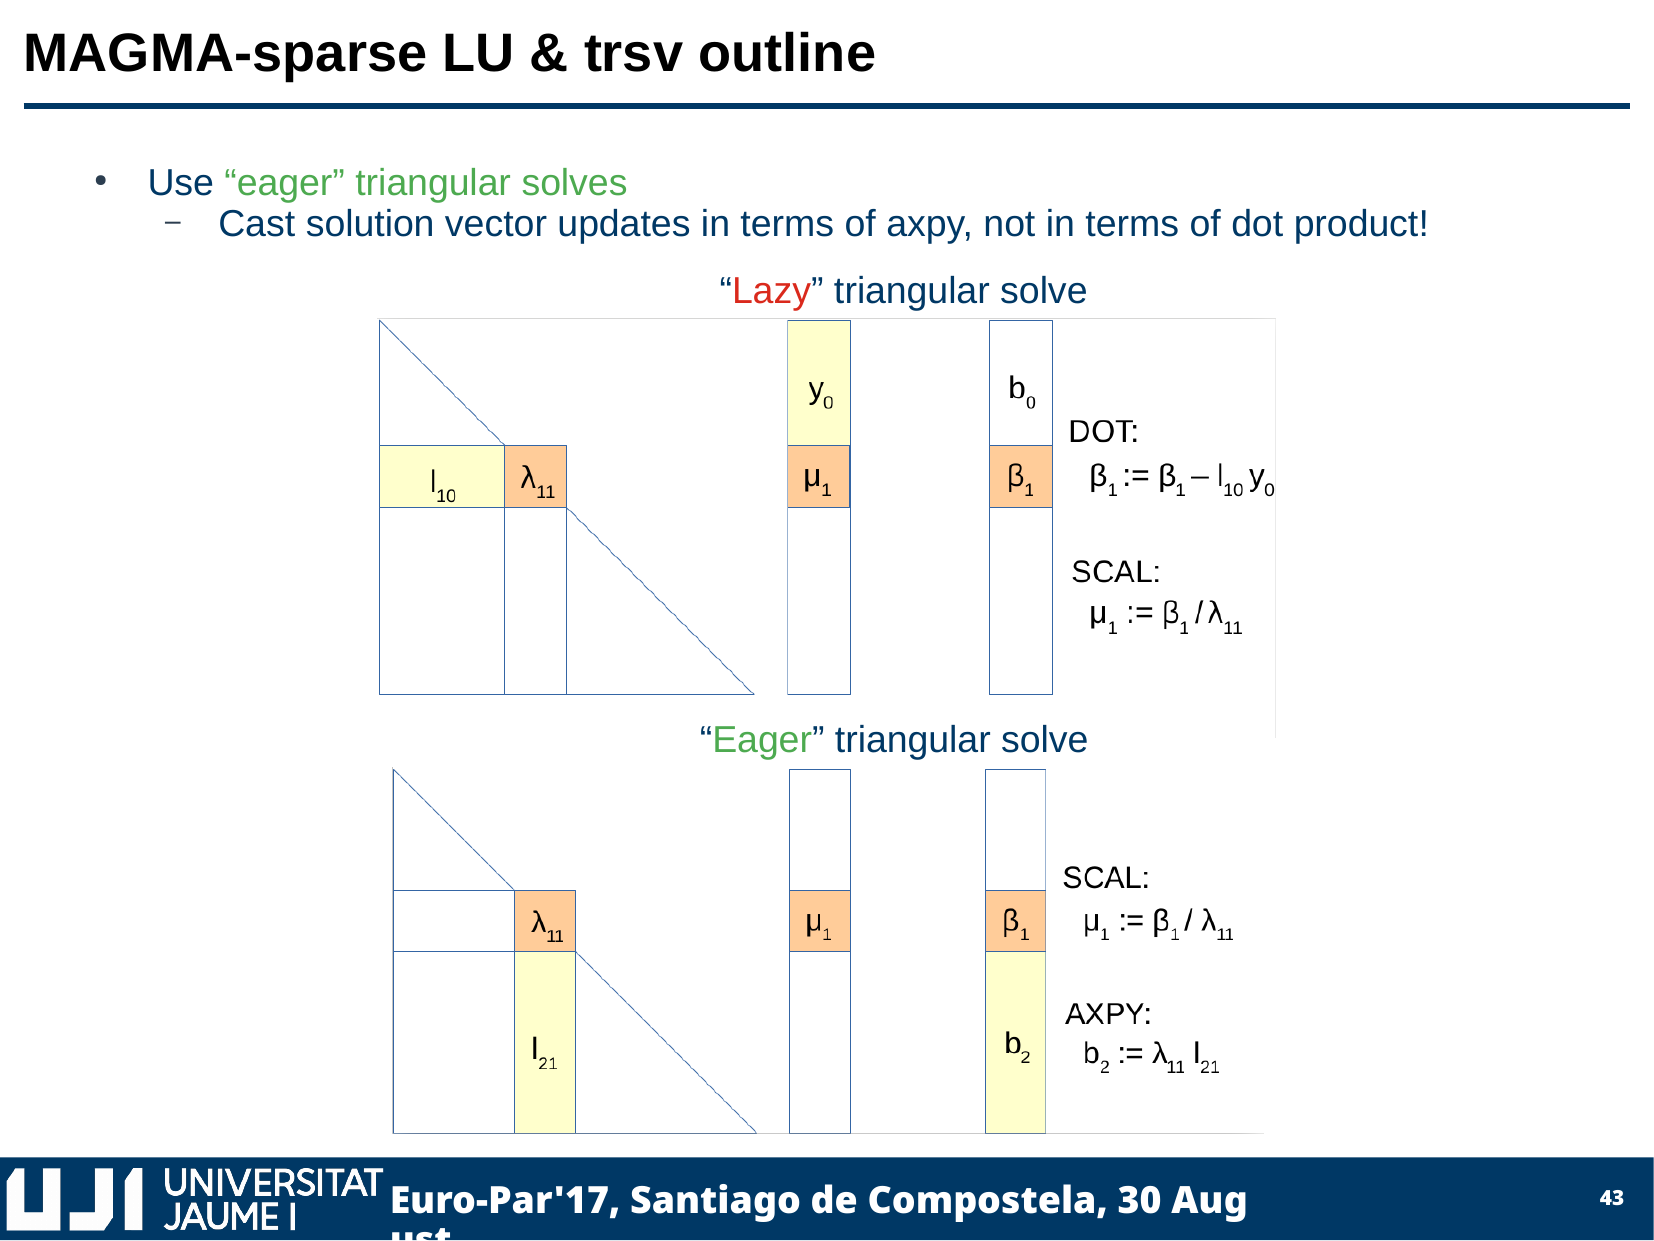

# MAGMA-sparse LU & trsv outline
Use “eager” triangular solves
Cast solution vector updates in terms of axpy, not in terms of dot product!
“Lazy” triangular solve
“Eager” triangular solve
Euro-Par'17, Santiago de Compostela, 30 August
43